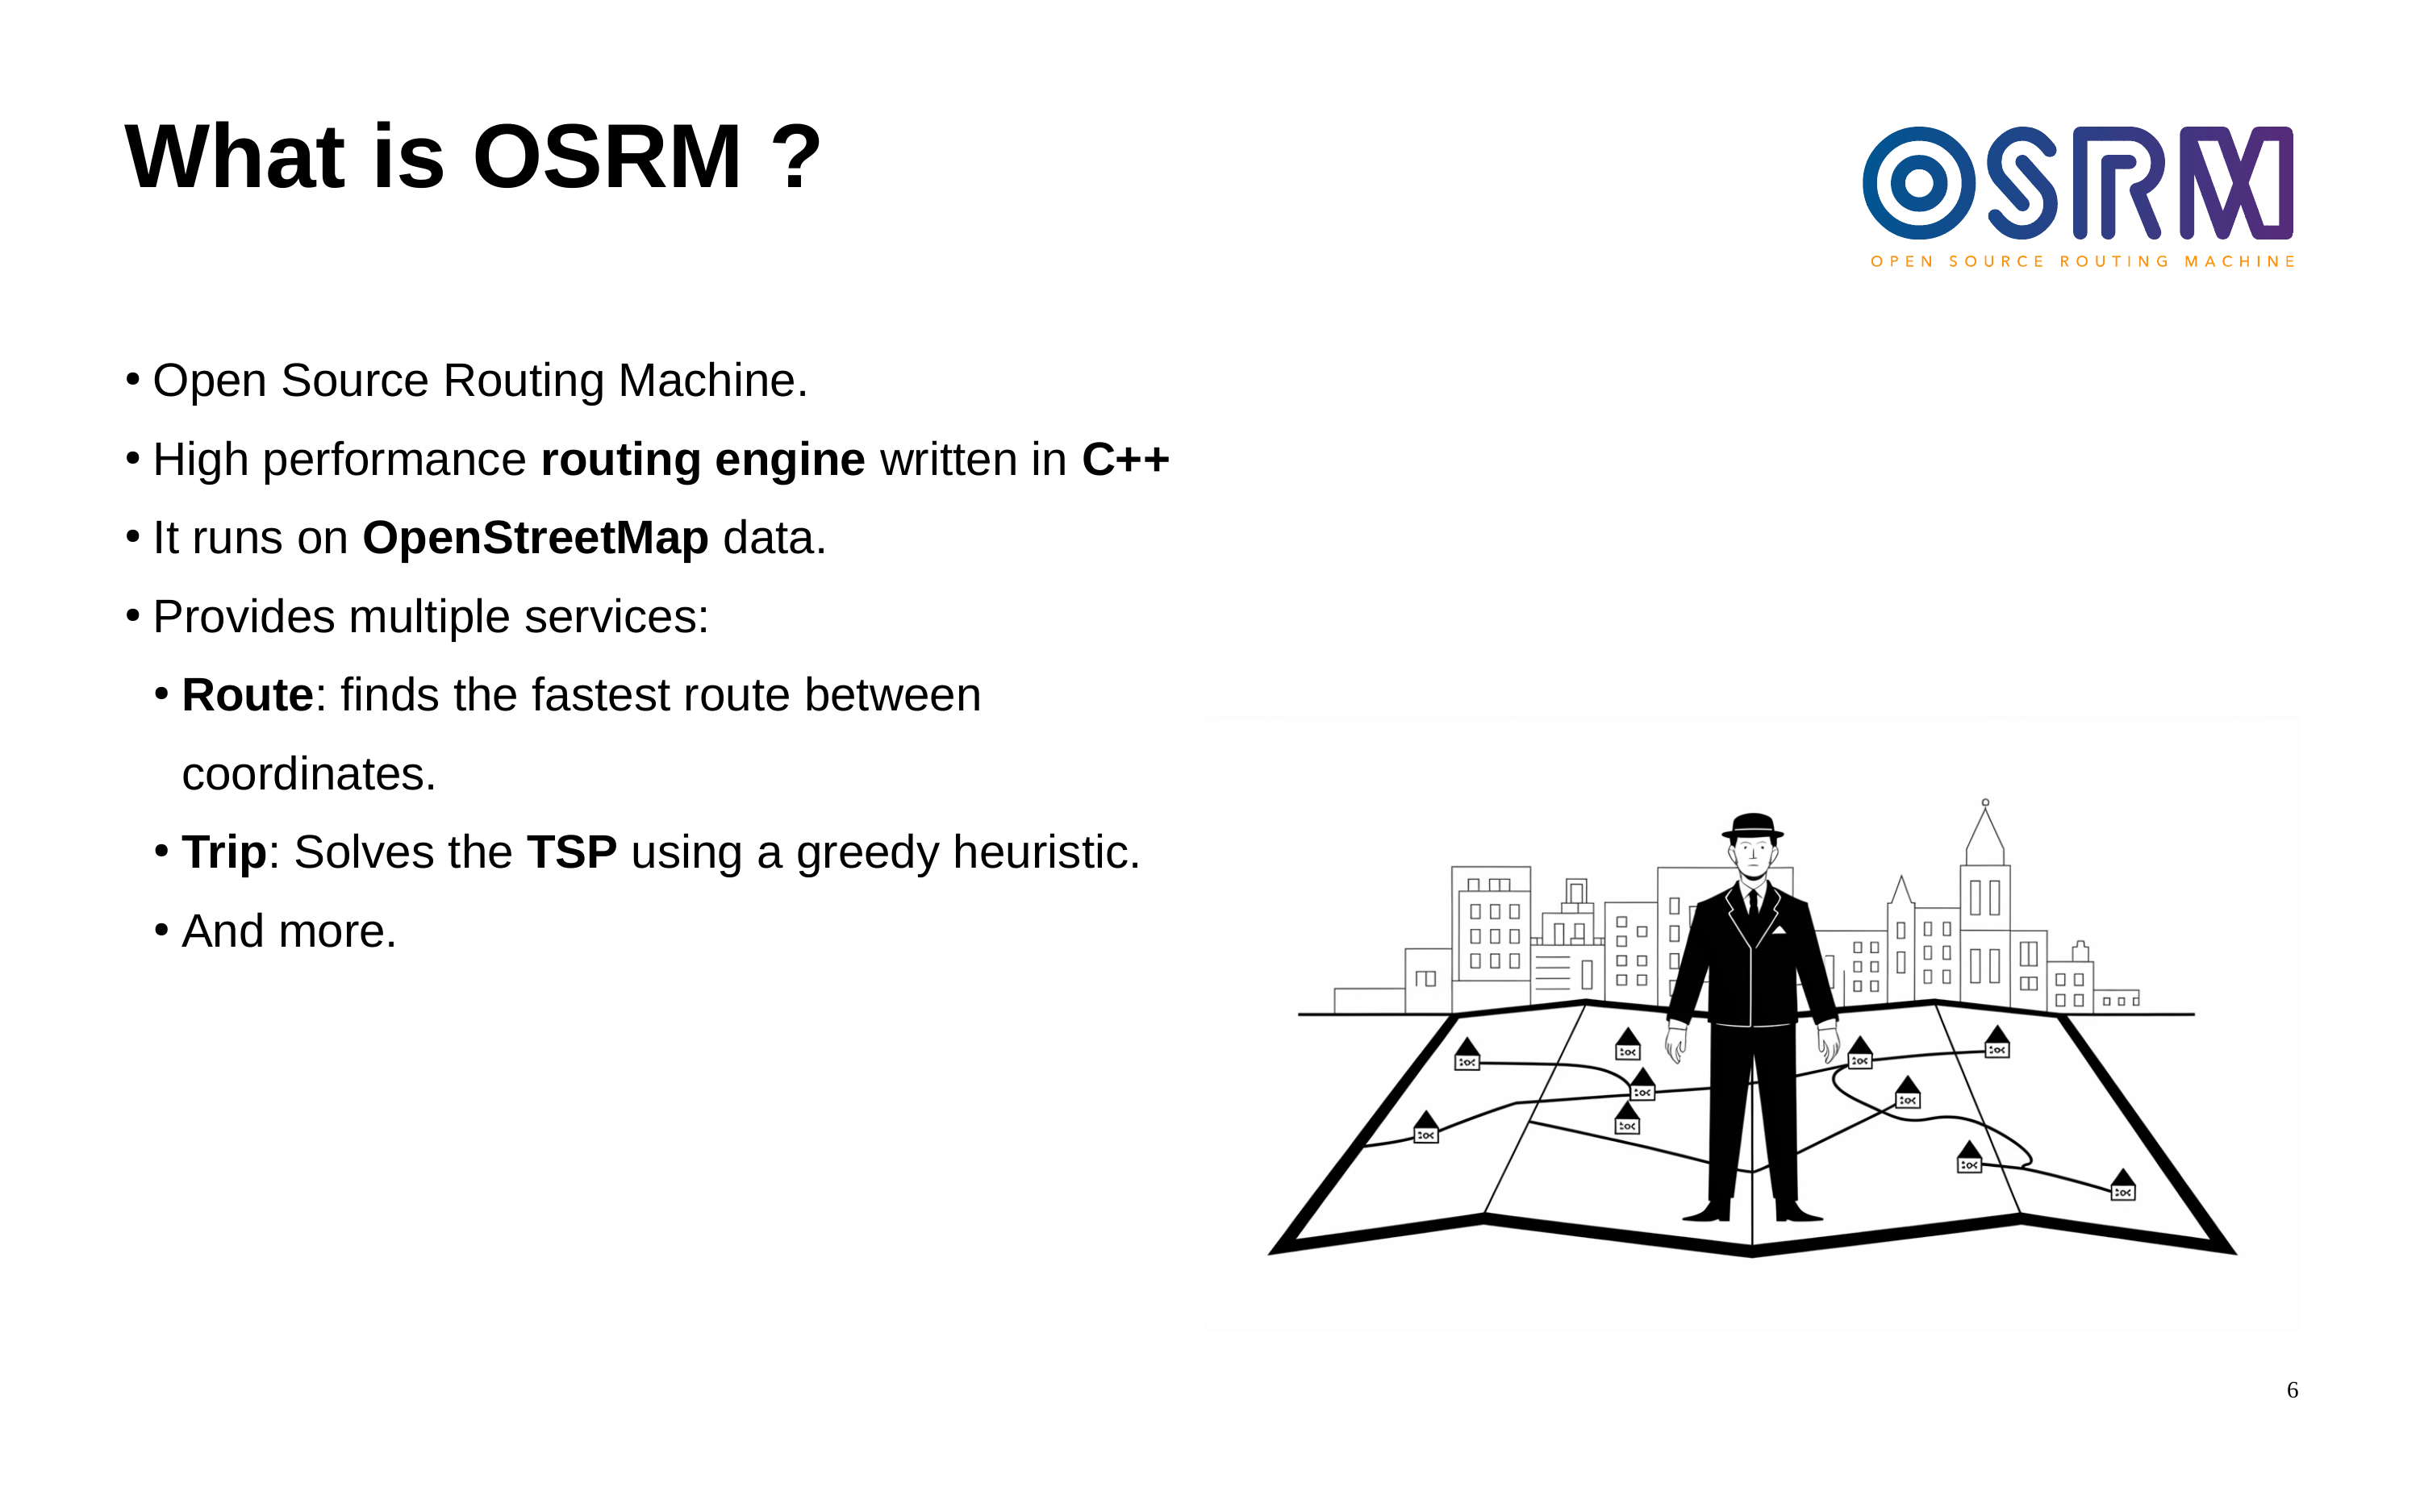

What is OSRM ?
Open Source Routing Machine.
High performance routing engine written in C++
It runs on OpenStreetMap data.
Provides multiple services:
Route: finds the fastest route between coordinates.
Trip: Solves the TSP using a greedy heuristic.
And more.
6